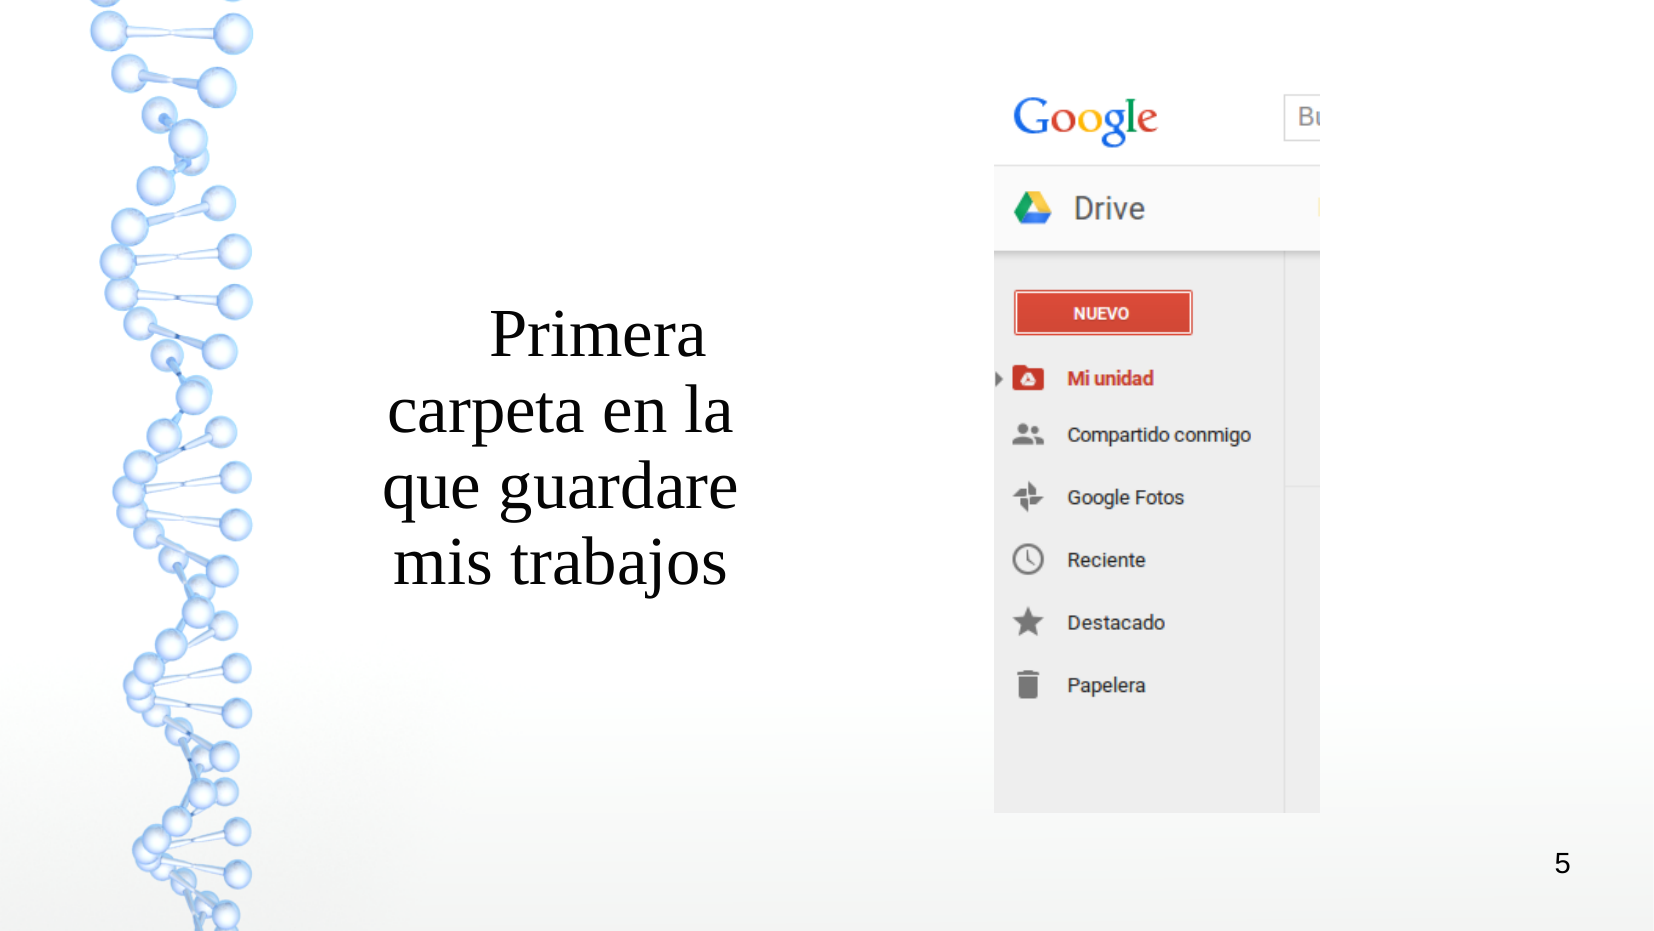

# Primera carpeta en la que guardare mis trabajos
5